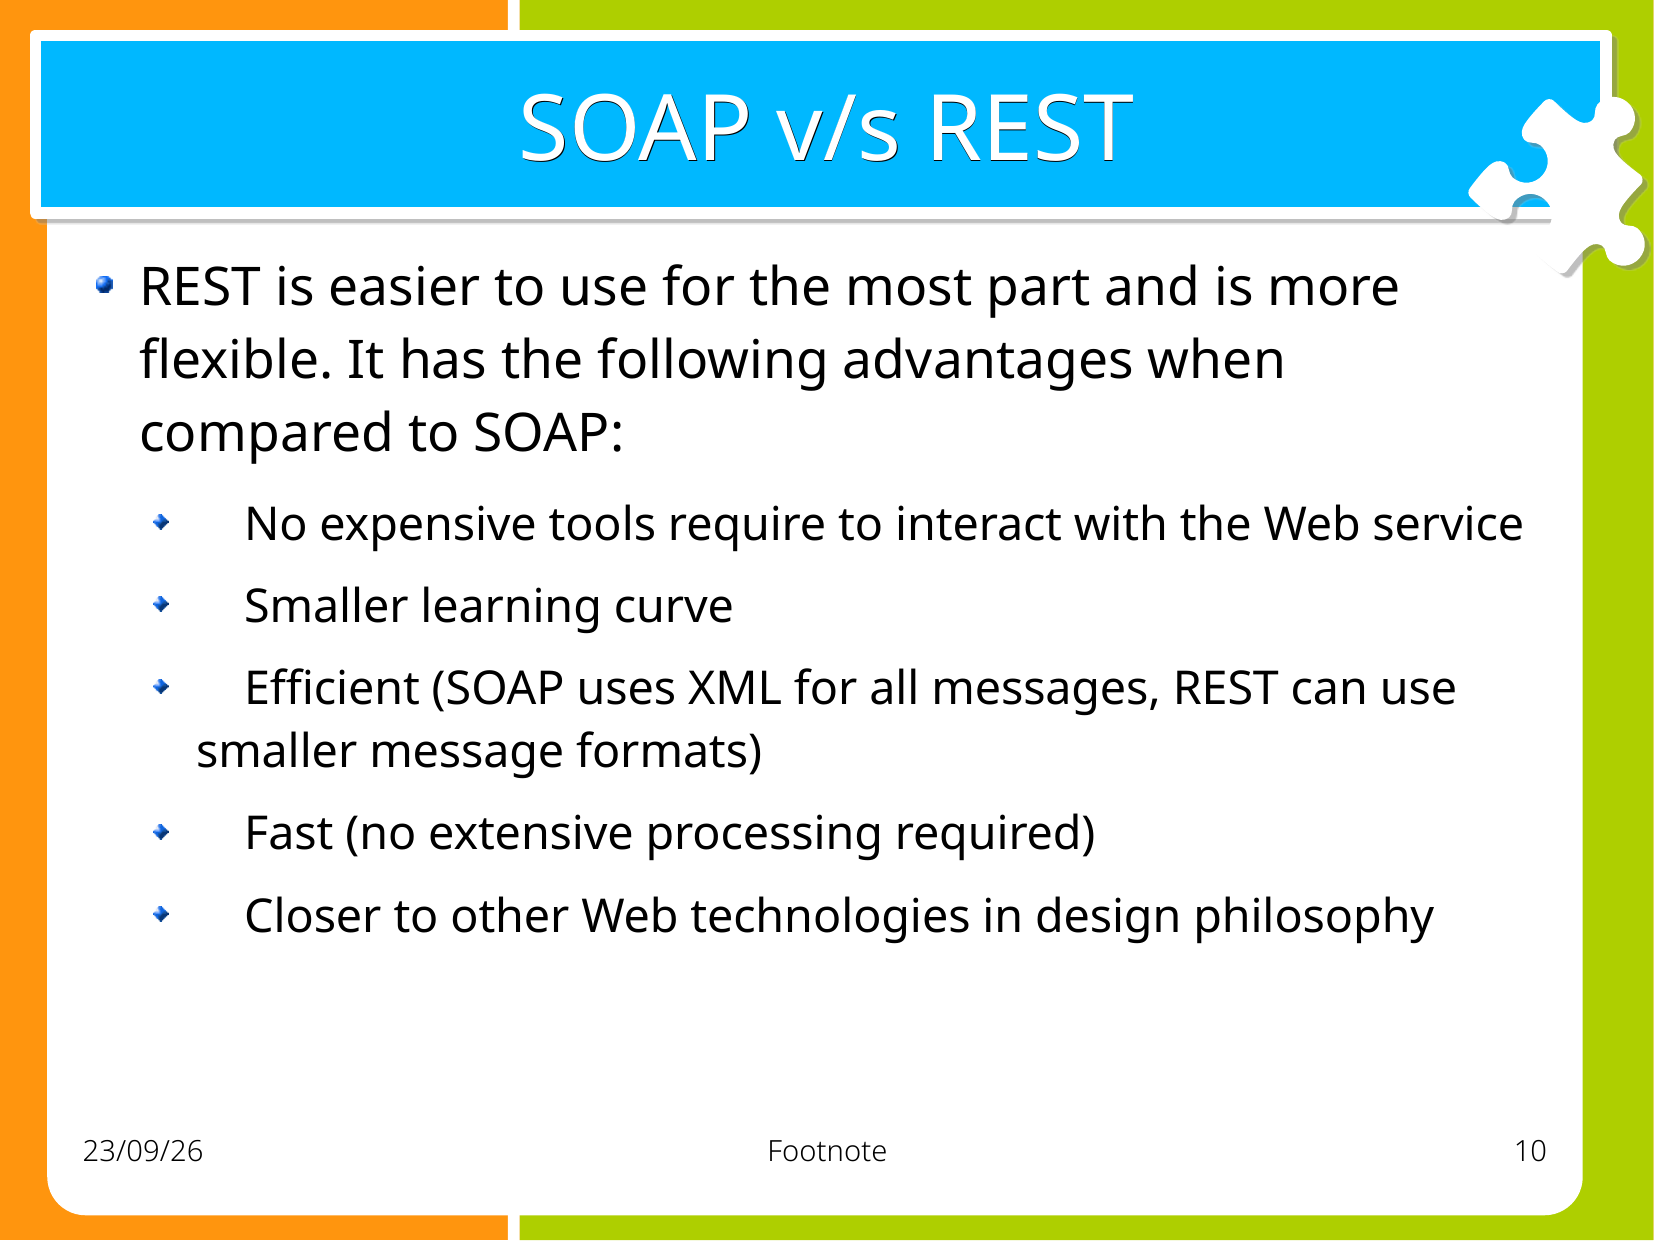

# SOAP v/s REST
REST is easier to use for the most part and is more flexible. It has the following advantages when compared to SOAP:
 No expensive tools require to interact with the Web service
 Smaller learning curve
 Efficient (SOAP uses XML for all messages, REST can use smaller message formats)
 Fast (no extensive processing required)
 Closer to other Web technologies in design philosophy
Footnote
10